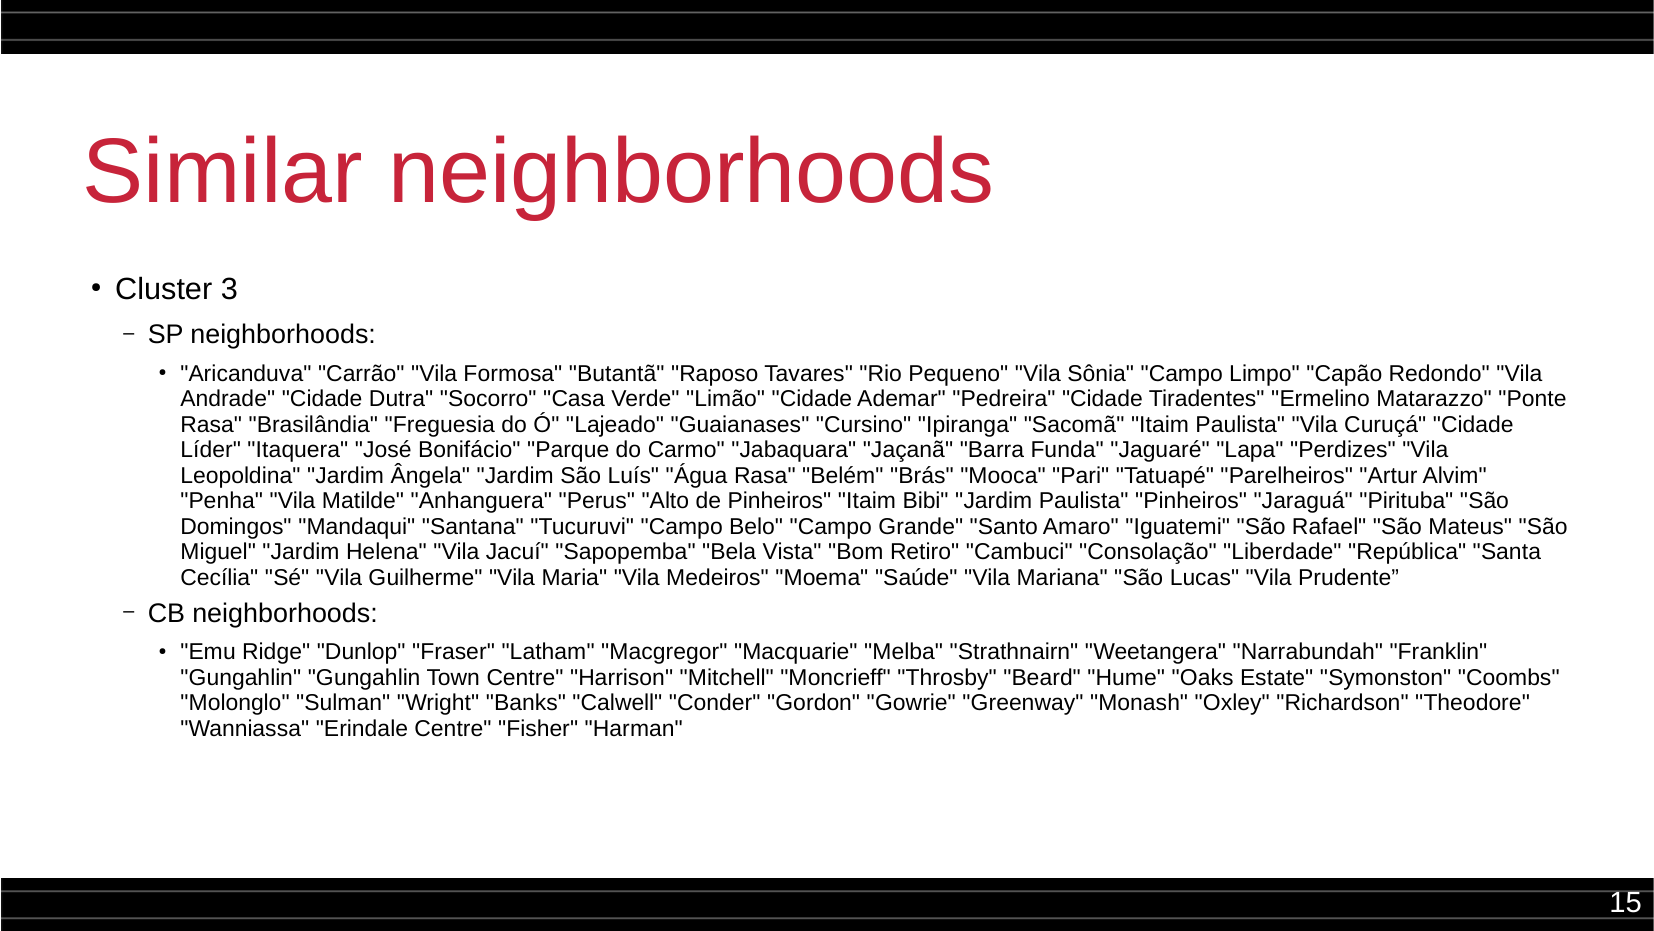

# Similar neighborhoods
Cluster 3
SP neighborhoods:
"Aricanduva" "Carrão" "Vila Formosa" "Butantã" "Raposo Tavares" "Rio Pequeno" "Vila Sônia" "Campo Limpo" "Capão Redondo" "Vila Andrade" "Cidade Dutra" "Socorro" "Casa Verde" "Limão" "Cidade Ademar" "Pedreira" "Cidade Tiradentes" "Ermelino Matarazzo" "Ponte Rasa" "Brasilândia" "Freguesia do Ó" "Lajeado" "Guaianases" "Cursino" "Ipiranga" "Sacomã" "Itaim Paulista" "Vila Curuçá" "Cidade Líder" "Itaquera" "José Bonifácio" "Parque do Carmo" "Jabaquara" "Jaçanã" "Barra Funda" "Jaguaré" "Lapa" "Perdizes" "Vila Leopoldina" "Jardim Ângela" "Jardim São Luís" "Água Rasa" "Belém" "Brás" "Mooca" "Pari" "Tatuapé" "Parelheiros" "Artur Alvim" "Penha" "Vila Matilde" "Anhanguera" "Perus" "Alto de Pinheiros" "Itaim Bibi" "Jardim Paulista" "Pinheiros" "Jaraguá" "Pirituba" "São Domingos" "Mandaqui" "Santana" "Tucuruvi" "Campo Belo" "Campo Grande" "Santo Amaro" "Iguatemi" "São Rafael" "São Mateus" "São Miguel" "Jardim Helena" "Vila Jacuí" "Sapopemba" "Bela Vista" "Bom Retiro" "Cambuci" "Consolação" "Liberdade" "República" "Santa Cecília" "Sé" "Vila Guilherme" "Vila Maria" "Vila Medeiros" "Moema" "Saúde" "Vila Mariana" "São Lucas" "Vila Prudente”
CB neighborhoods:
"Emu Ridge" "Dunlop" "Fraser" "Latham" "Macgregor" "Macquarie" "Melba" "Strathnairn" "Weetangera" "Narrabundah" "Franklin" "Gungahlin" "Gungahlin Town Centre" "Harrison" "Mitchell" "Moncrieff" "Throsby" "Beard" "Hume" "Oaks Estate" "Symonston" "Coombs" "Molonglo" "Sulman" "Wright" "Banks" "Calwell" "Conder" "Gordon" "Gowrie" "Greenway" "Monash" "Oxley" "Richardson" "Theodore" "Wanniassa" "Erindale Centre" "Fisher" "Harman"